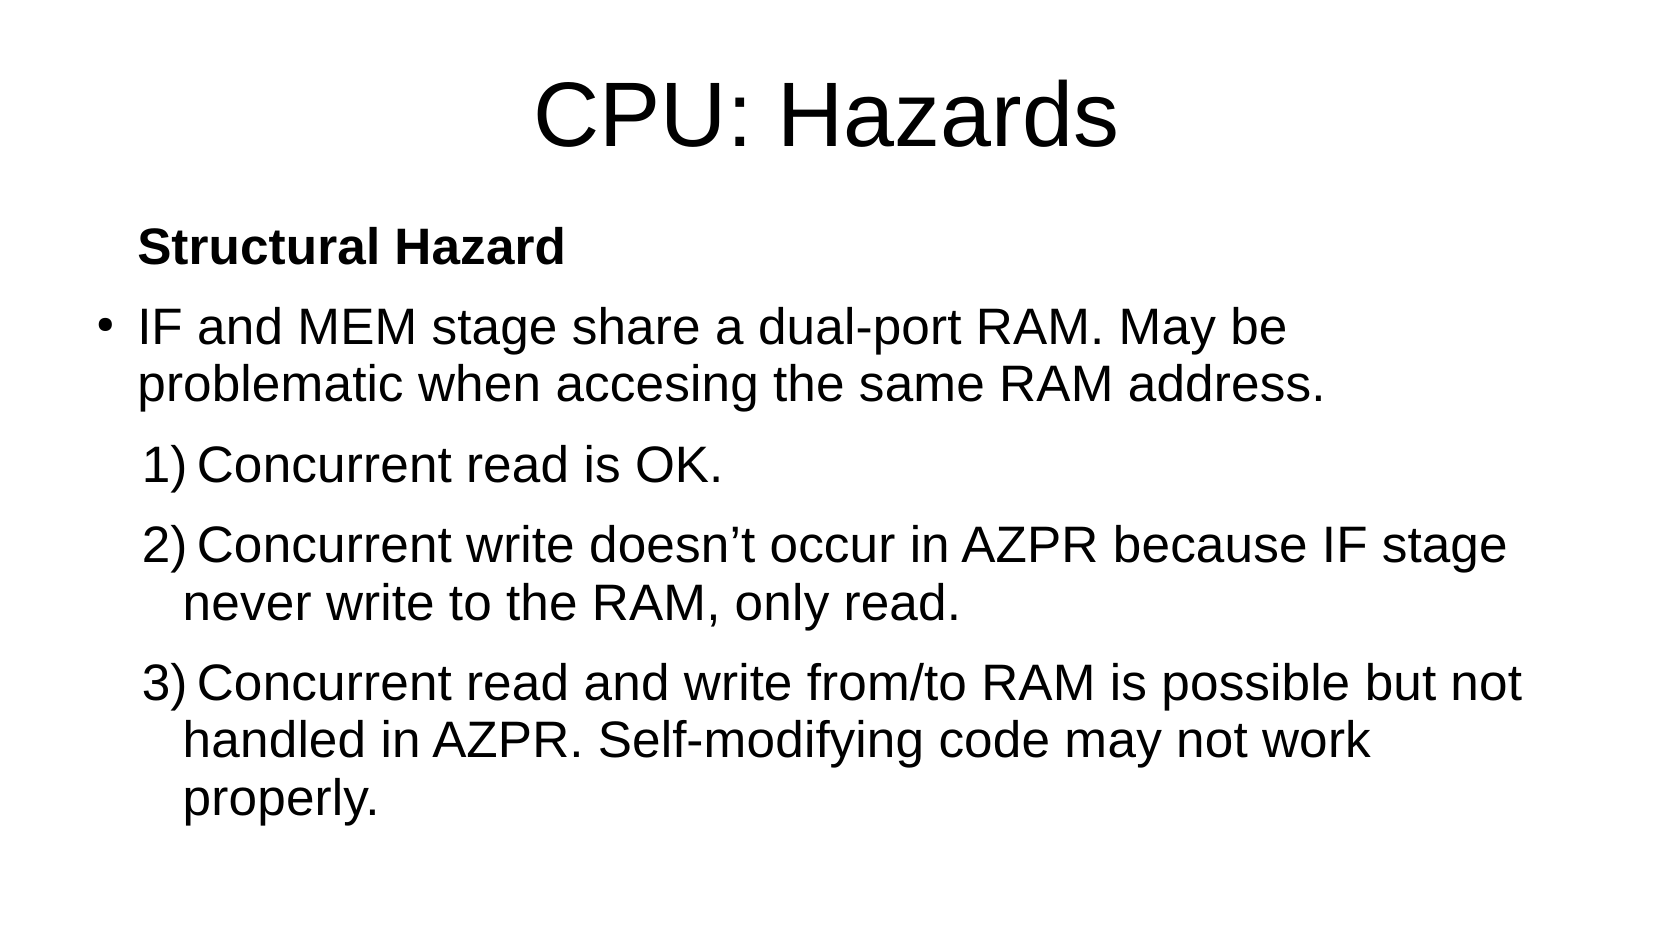

# CPU: Hazards
Structural Hazard
IF and MEM stage share a dual-port RAM. May be problematic when accesing the same RAM address.
 Concurrent read is OK.
 Concurrent write doesn’t occur in AZPR because IF stage never write to the RAM, only read.
 Concurrent read and write from/to RAM is possible but not handled in AZPR. Self-modifying code may not work properly.